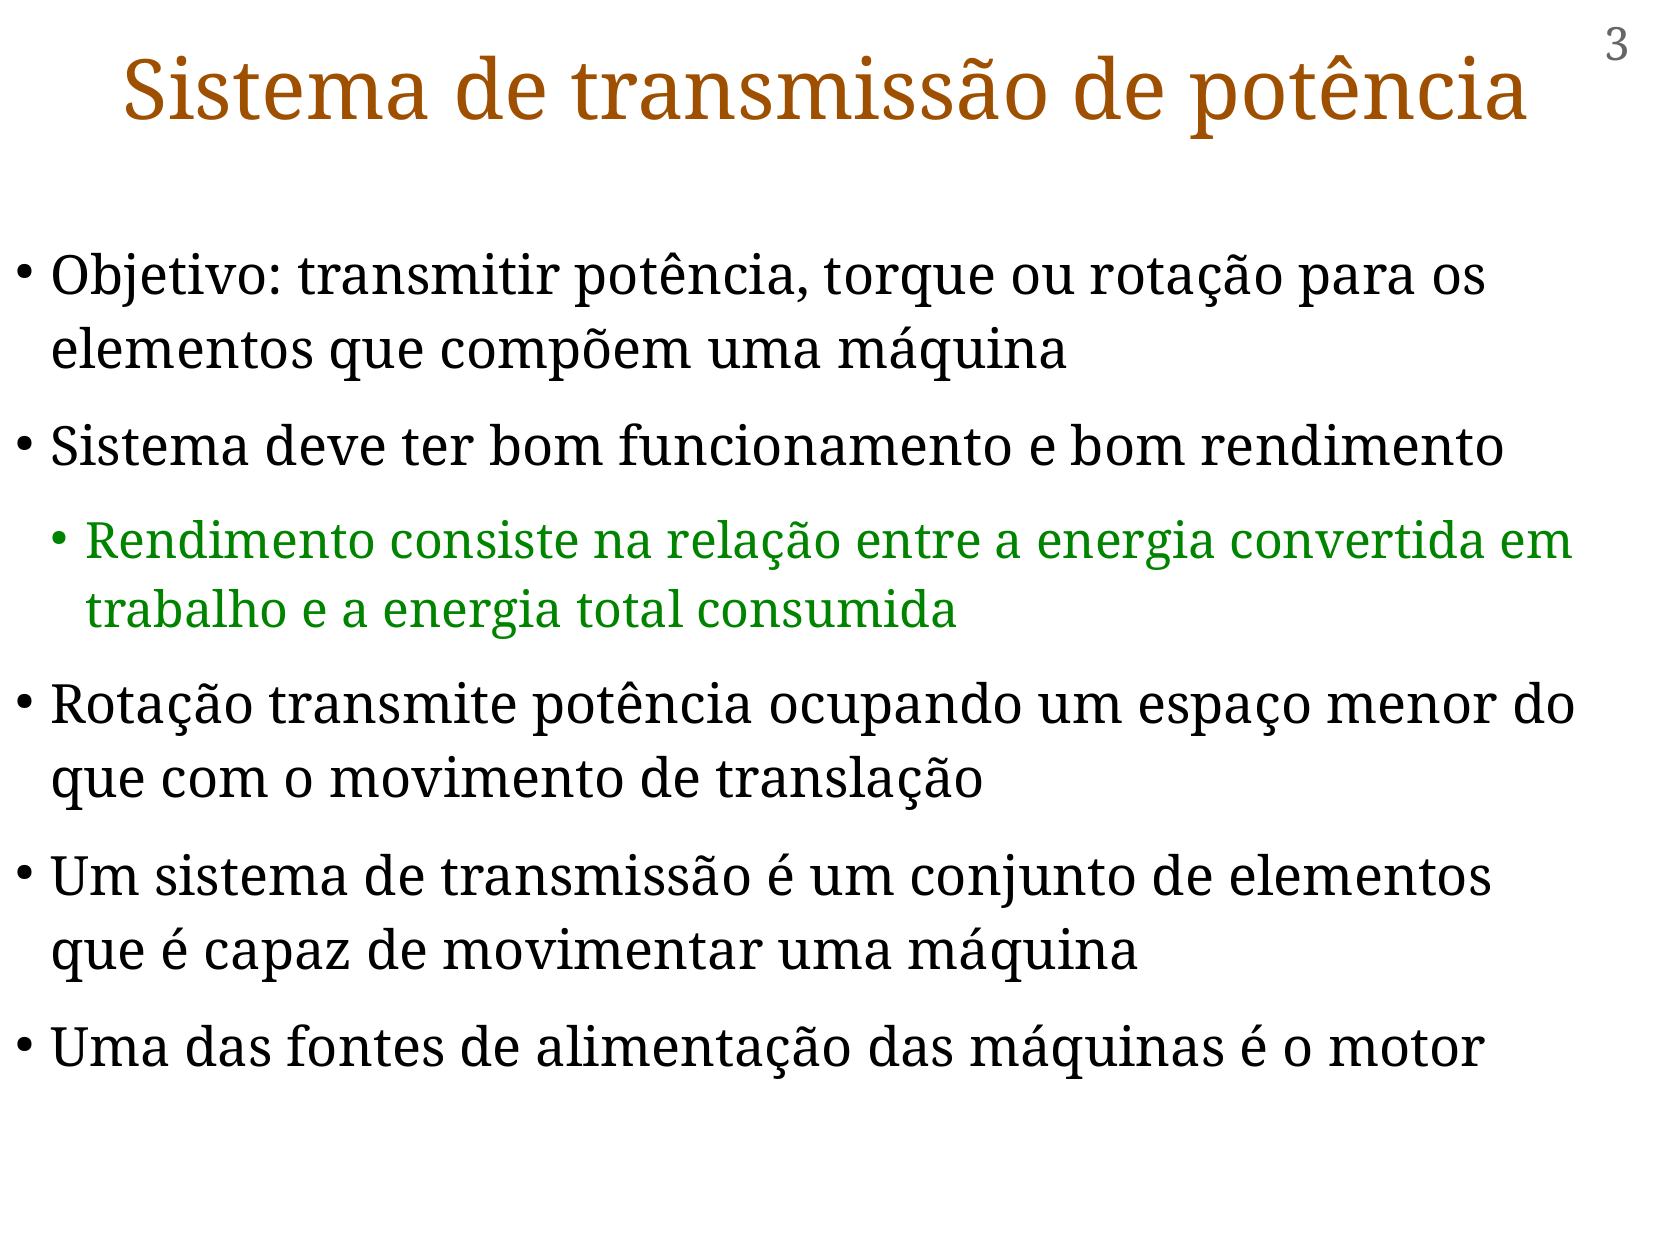

3
# Sistema de transmissão de potência
Objetivo: transmitir potência, torque ou rotação para os elementos que compõem uma máquina
Sistema deve ter bom funcionamento e bom rendimento
Rendimento consiste na relação entre a energia convertida em trabalho e a energia total consumida
Rotação transmite potência ocupando um espaço menor do que com o movimento de translação
Um sistema de transmissão é um conjunto de elementos que é capaz de movimentar uma máquina
Uma das fontes de alimentação das máquinas é o motor